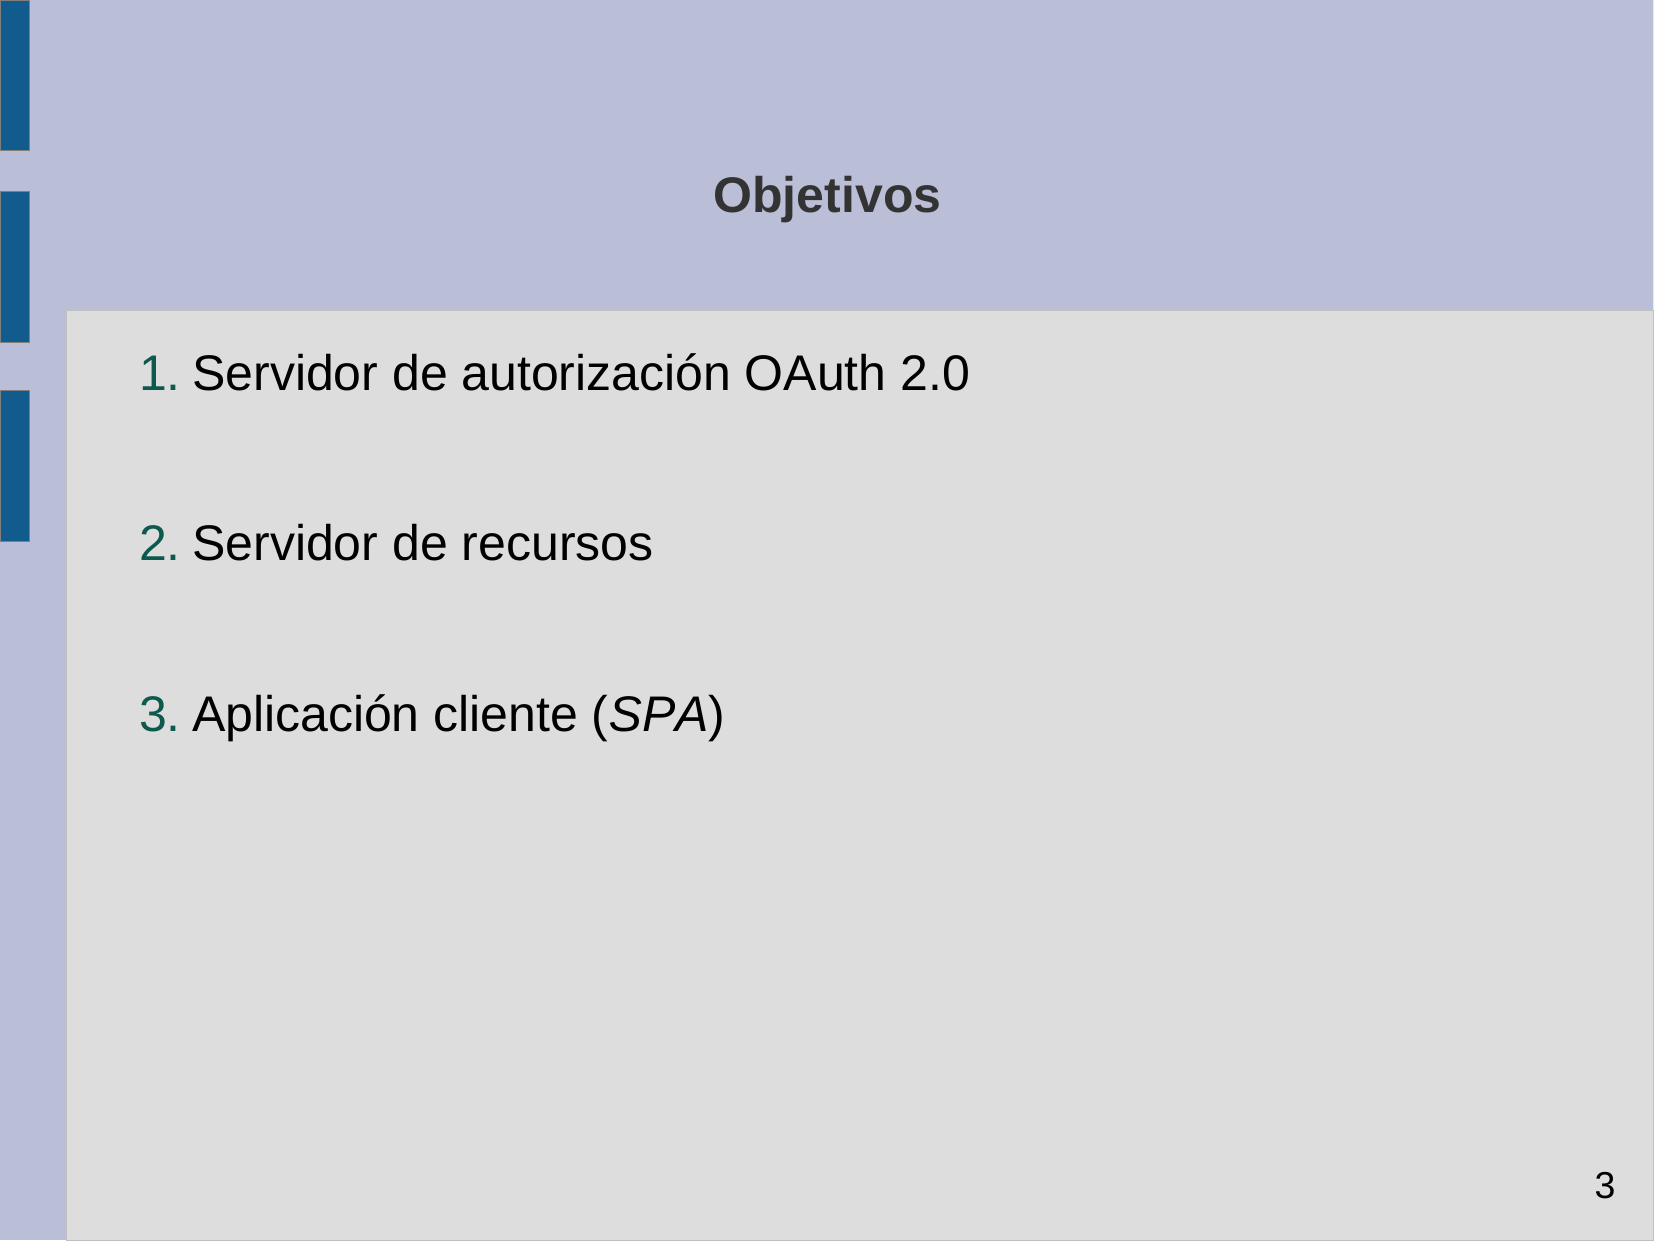

# Objetivos
Servidor de autorización OAuth 2.0
Servidor de recursos
Aplicación cliente (SPA)